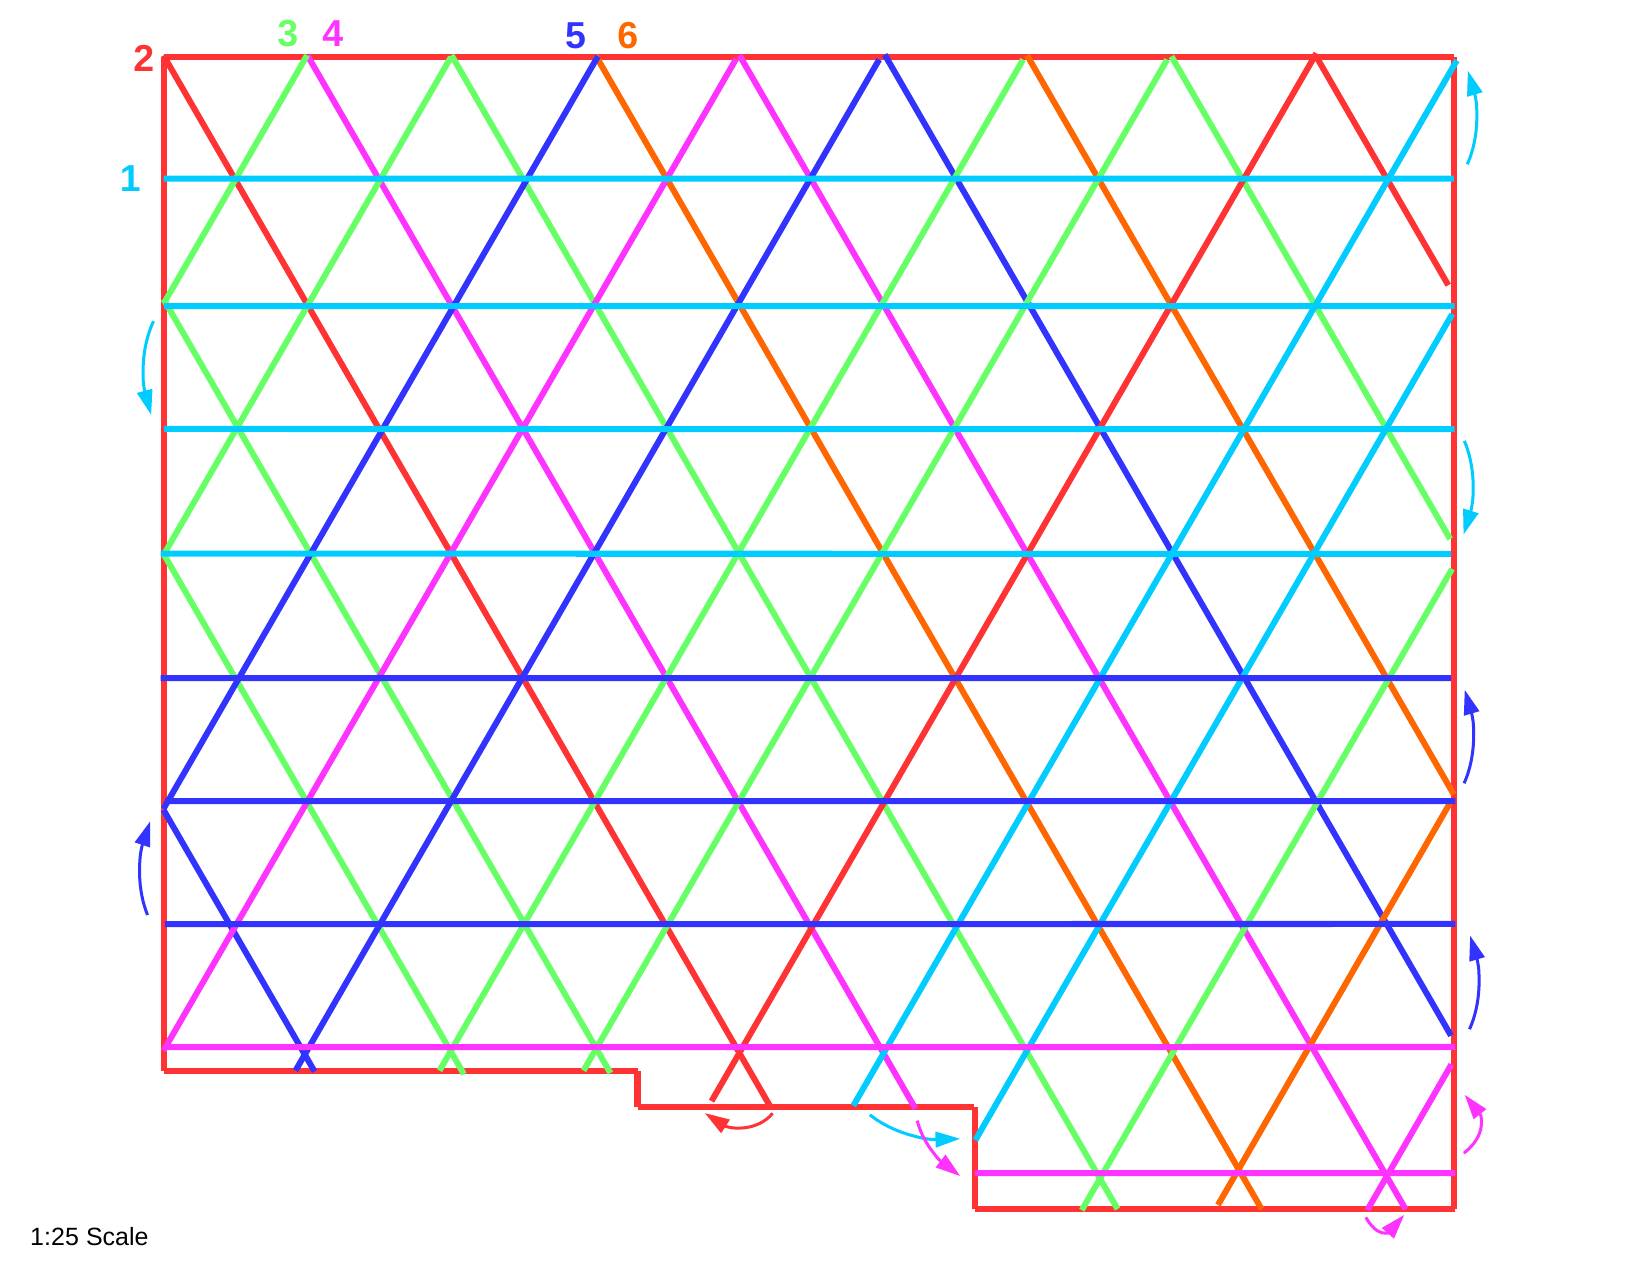

3
4
5
6
2
1
1:25 Scale